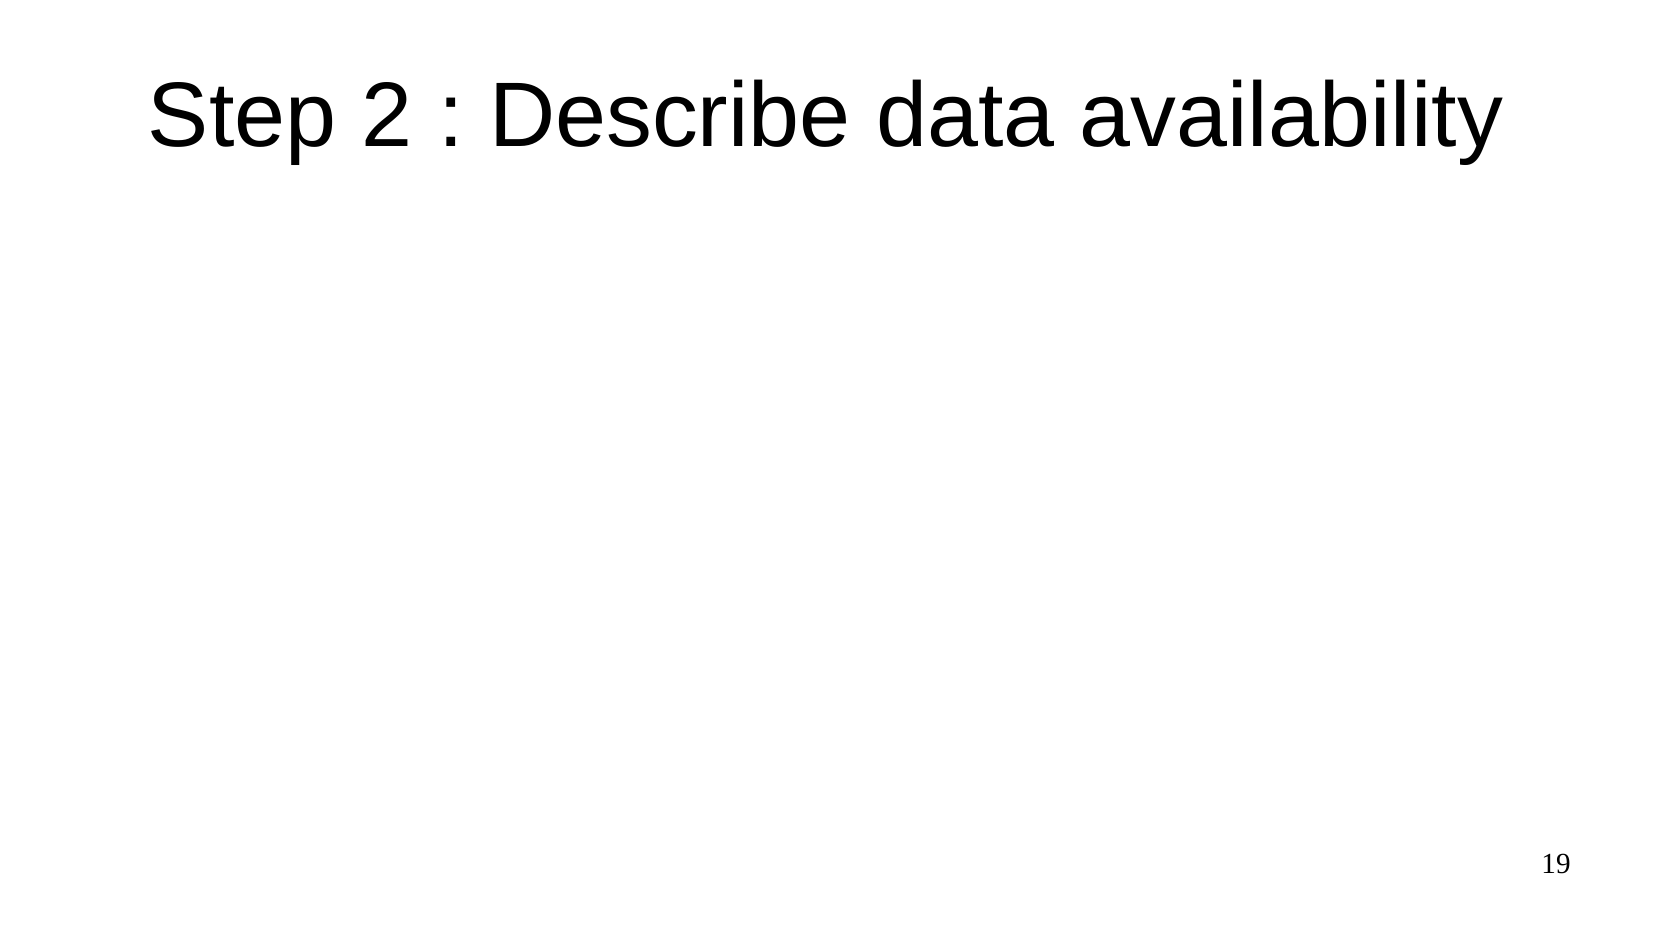

# Step 2 : Describe data availability
19